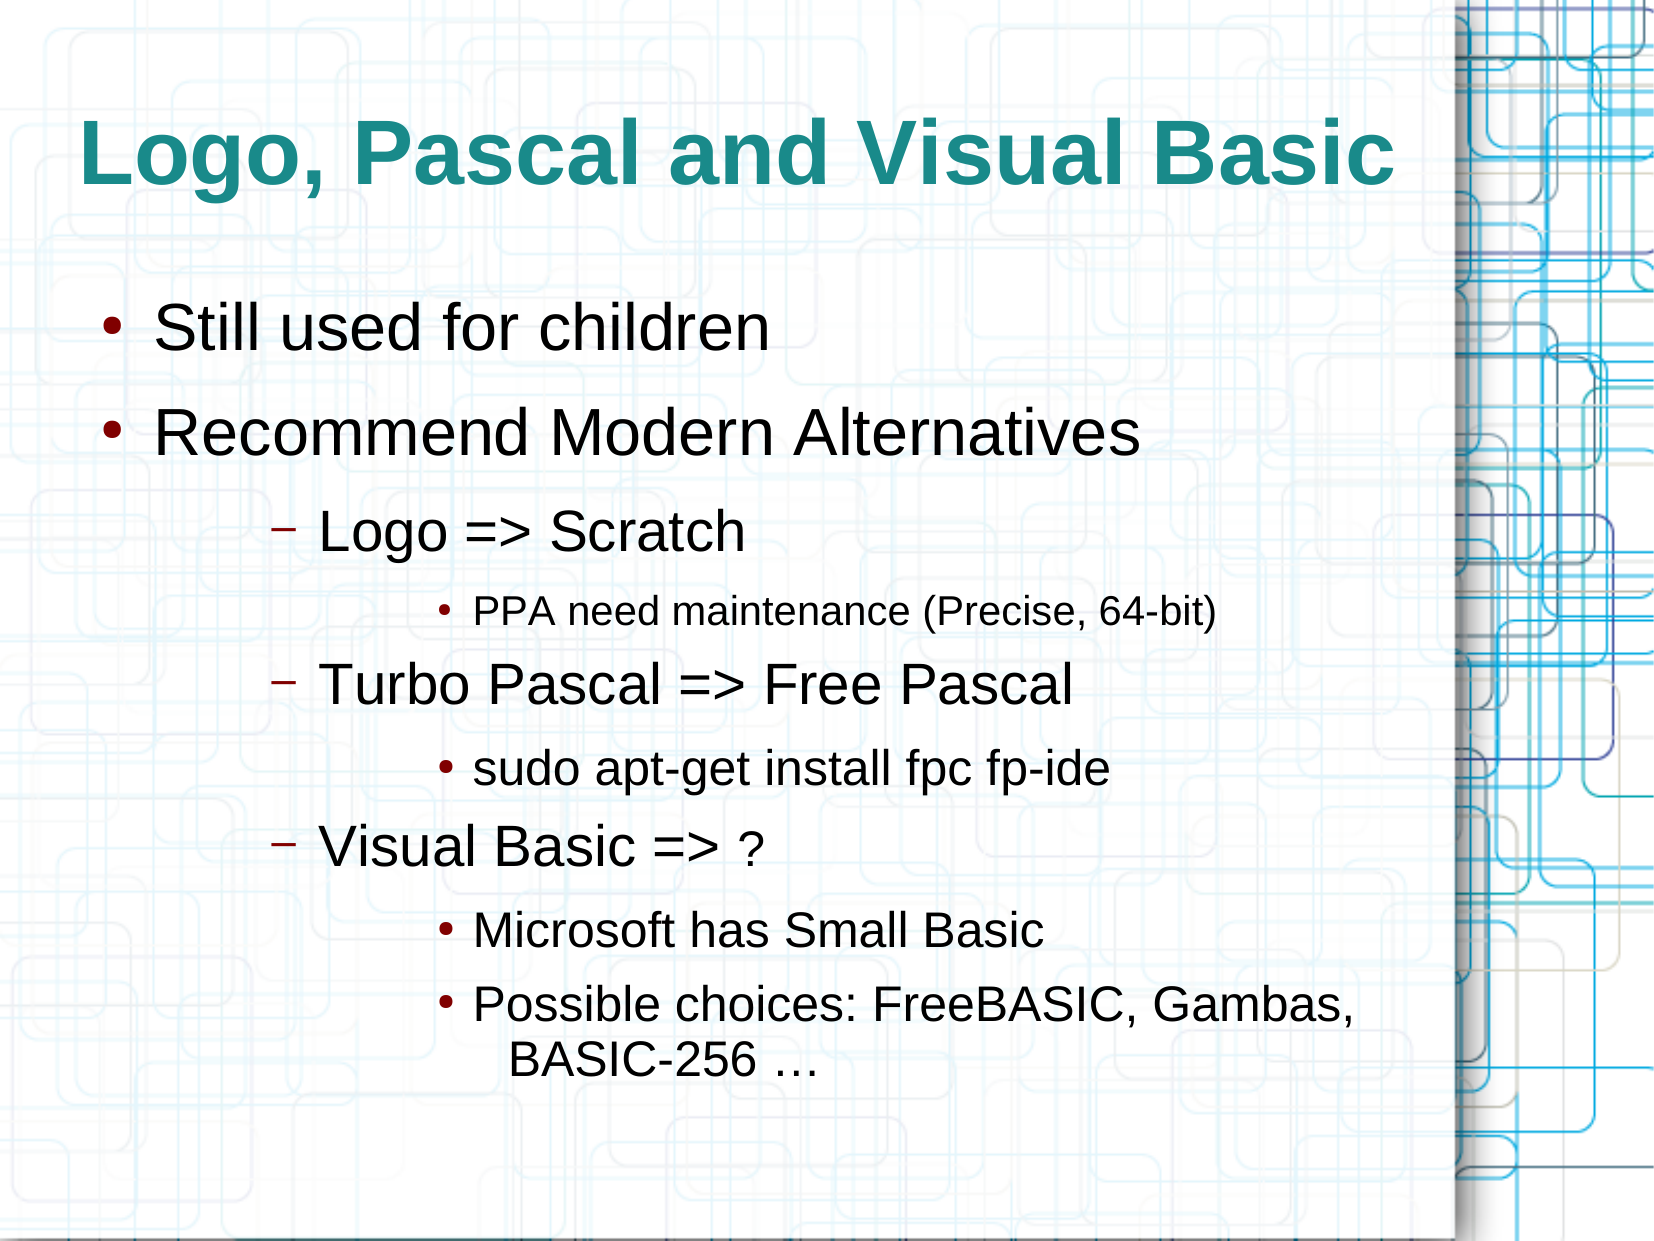

# Logo, Pascal and Visual Basic
Still used for children
Recommend Modern Alternatives
Logo => Scratch
PPA need maintenance (Precise, 64-bit)
Turbo Pascal => Free Pascal
sudo apt-get install fpc fp-ide
Visual Basic => ?
Microsoft has Small Basic
Possible choices: FreeBASIC, Gambas, BASIC-256 …